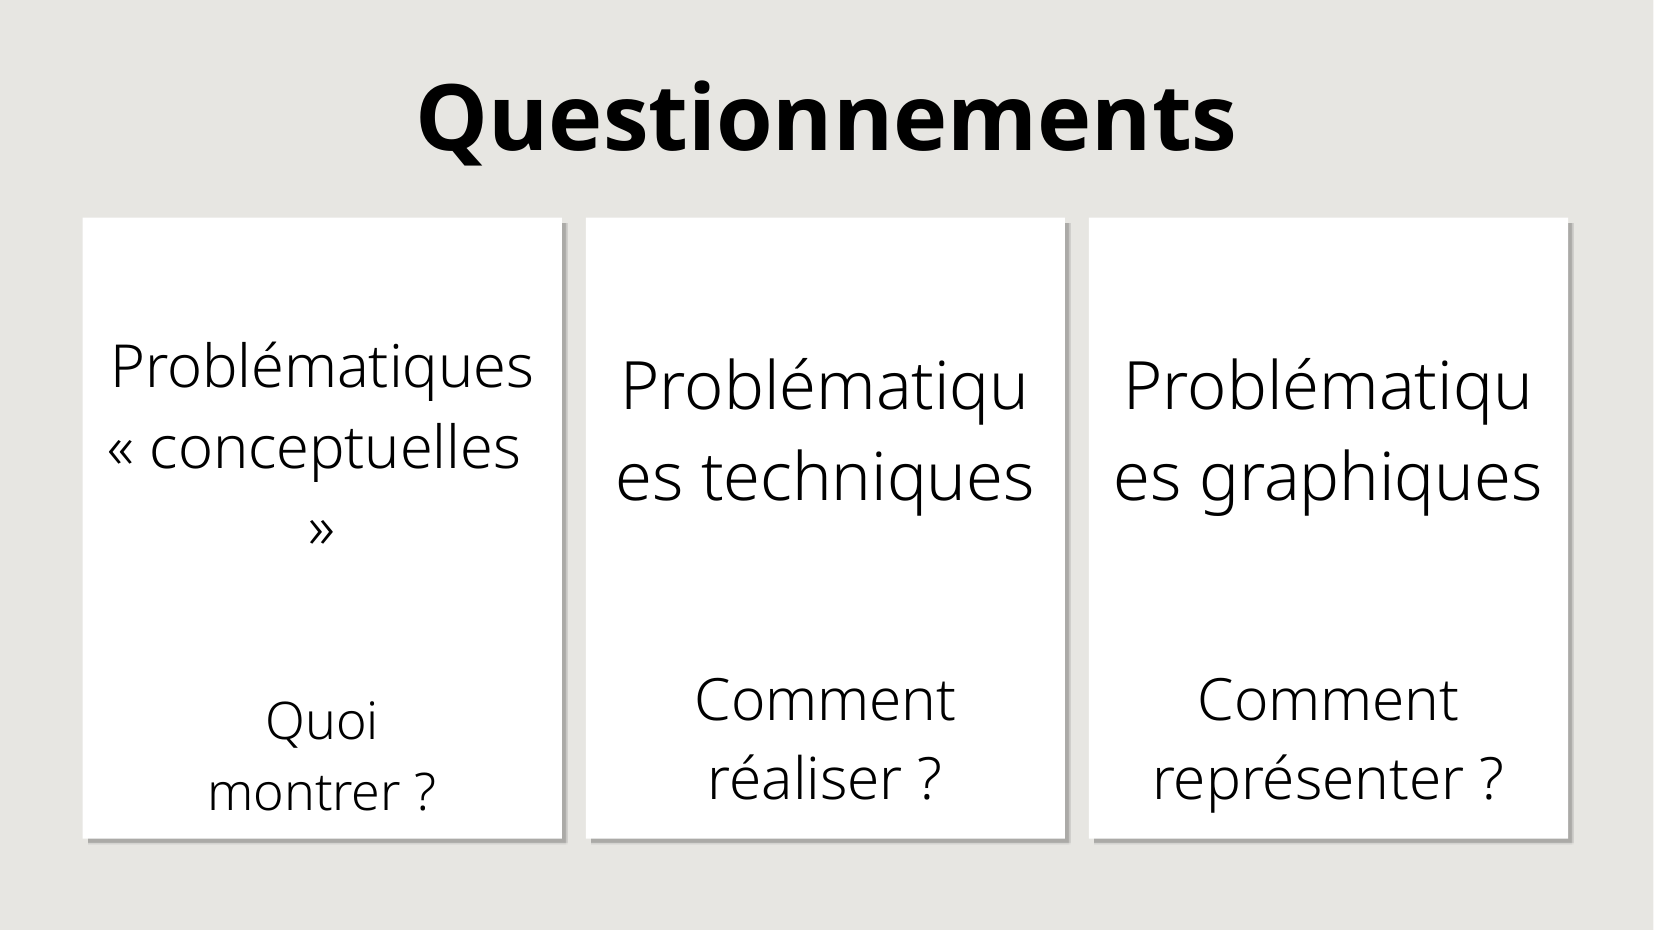

# Questionnements
Problématiques « conceptuelles »
Quoi
montrer ?
Problématiques techniques
Comment réaliser ?
Problématiques graphiques
Comment représenter ?